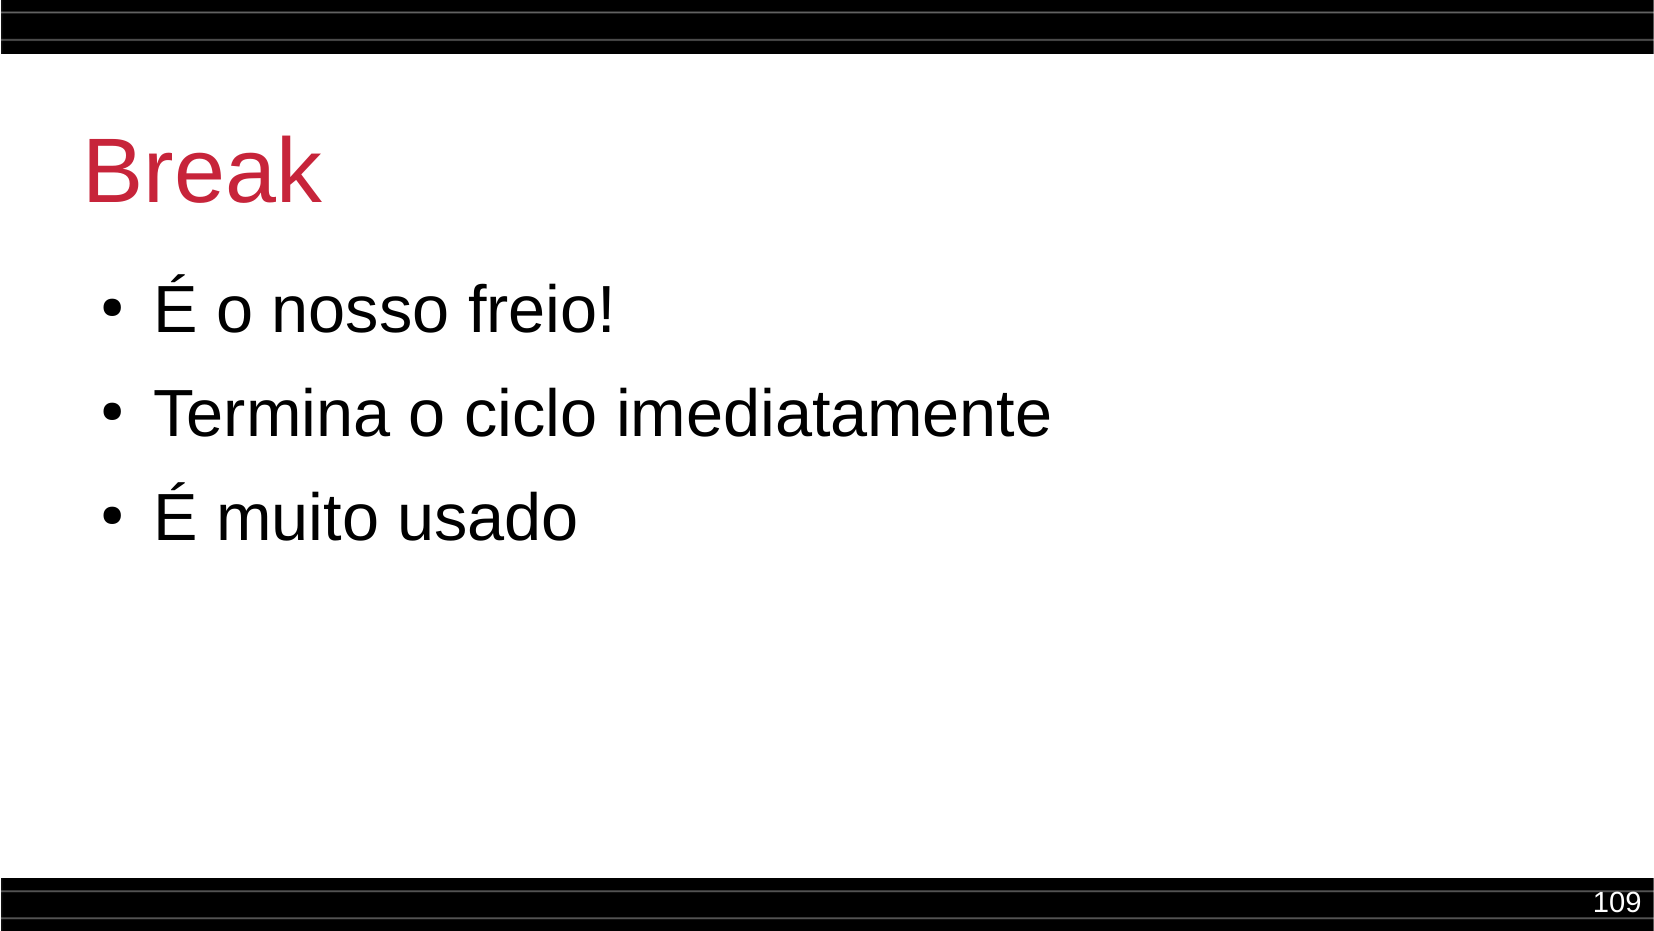

# Break
É o nosso freio!
Termina o ciclo imediatamente
É muito usado